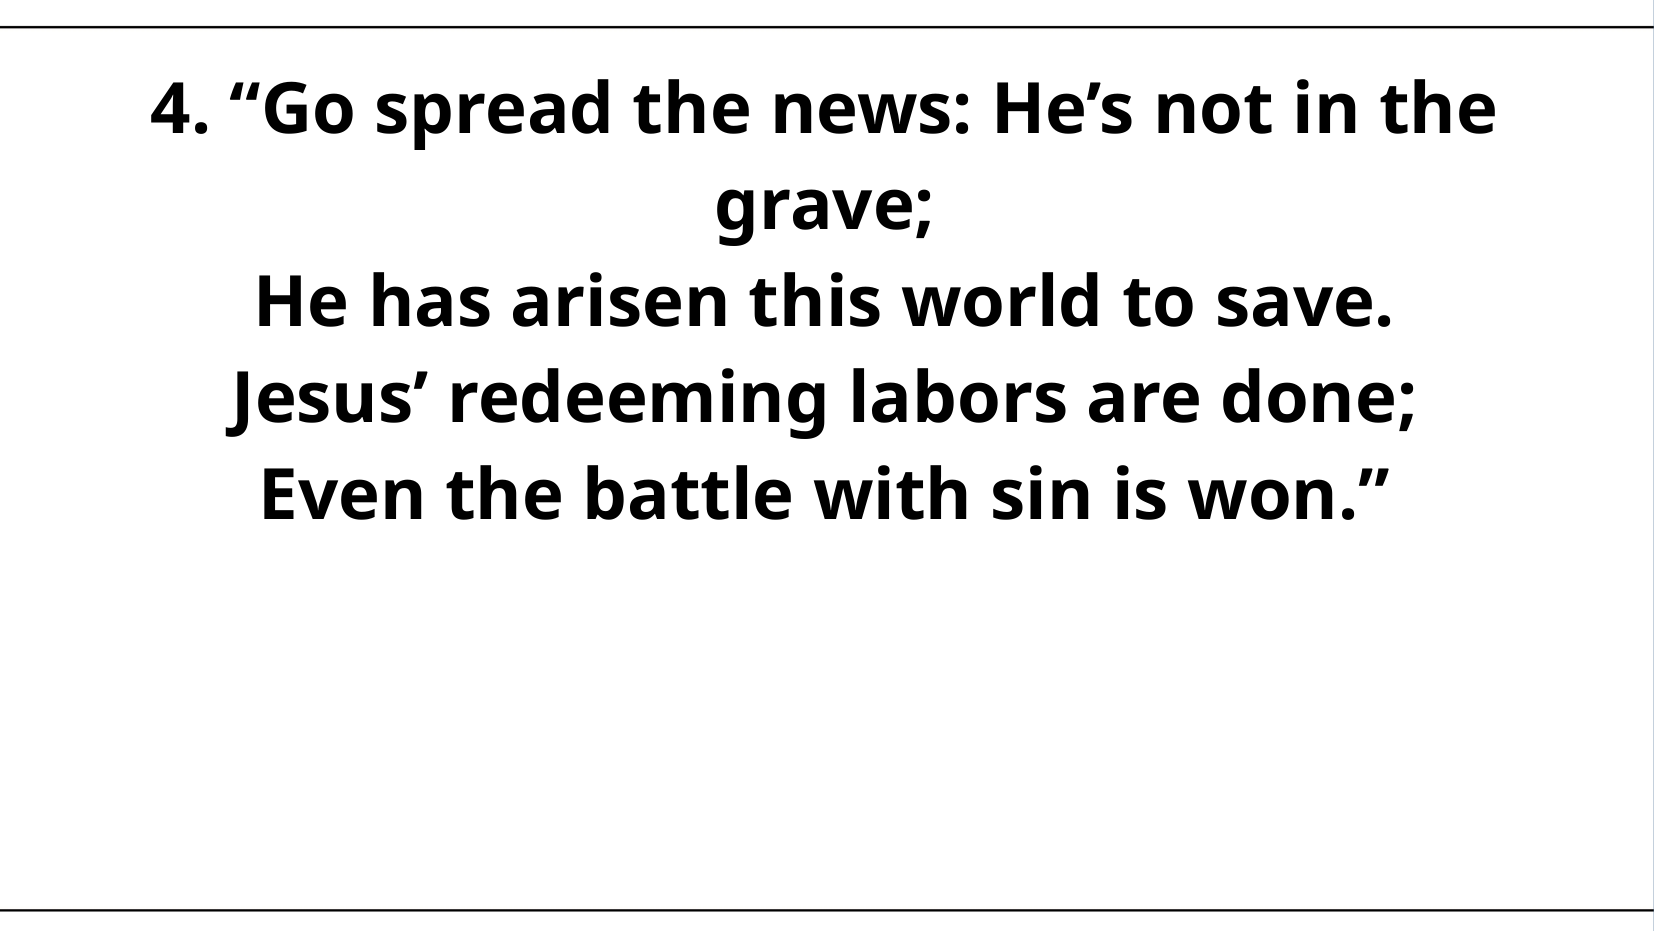

4. “Go spread the news: He’s not in the grave;
He has arisen this world to save.
Jesus’ redeeming labors are done;
Even the battle with sin is won.”